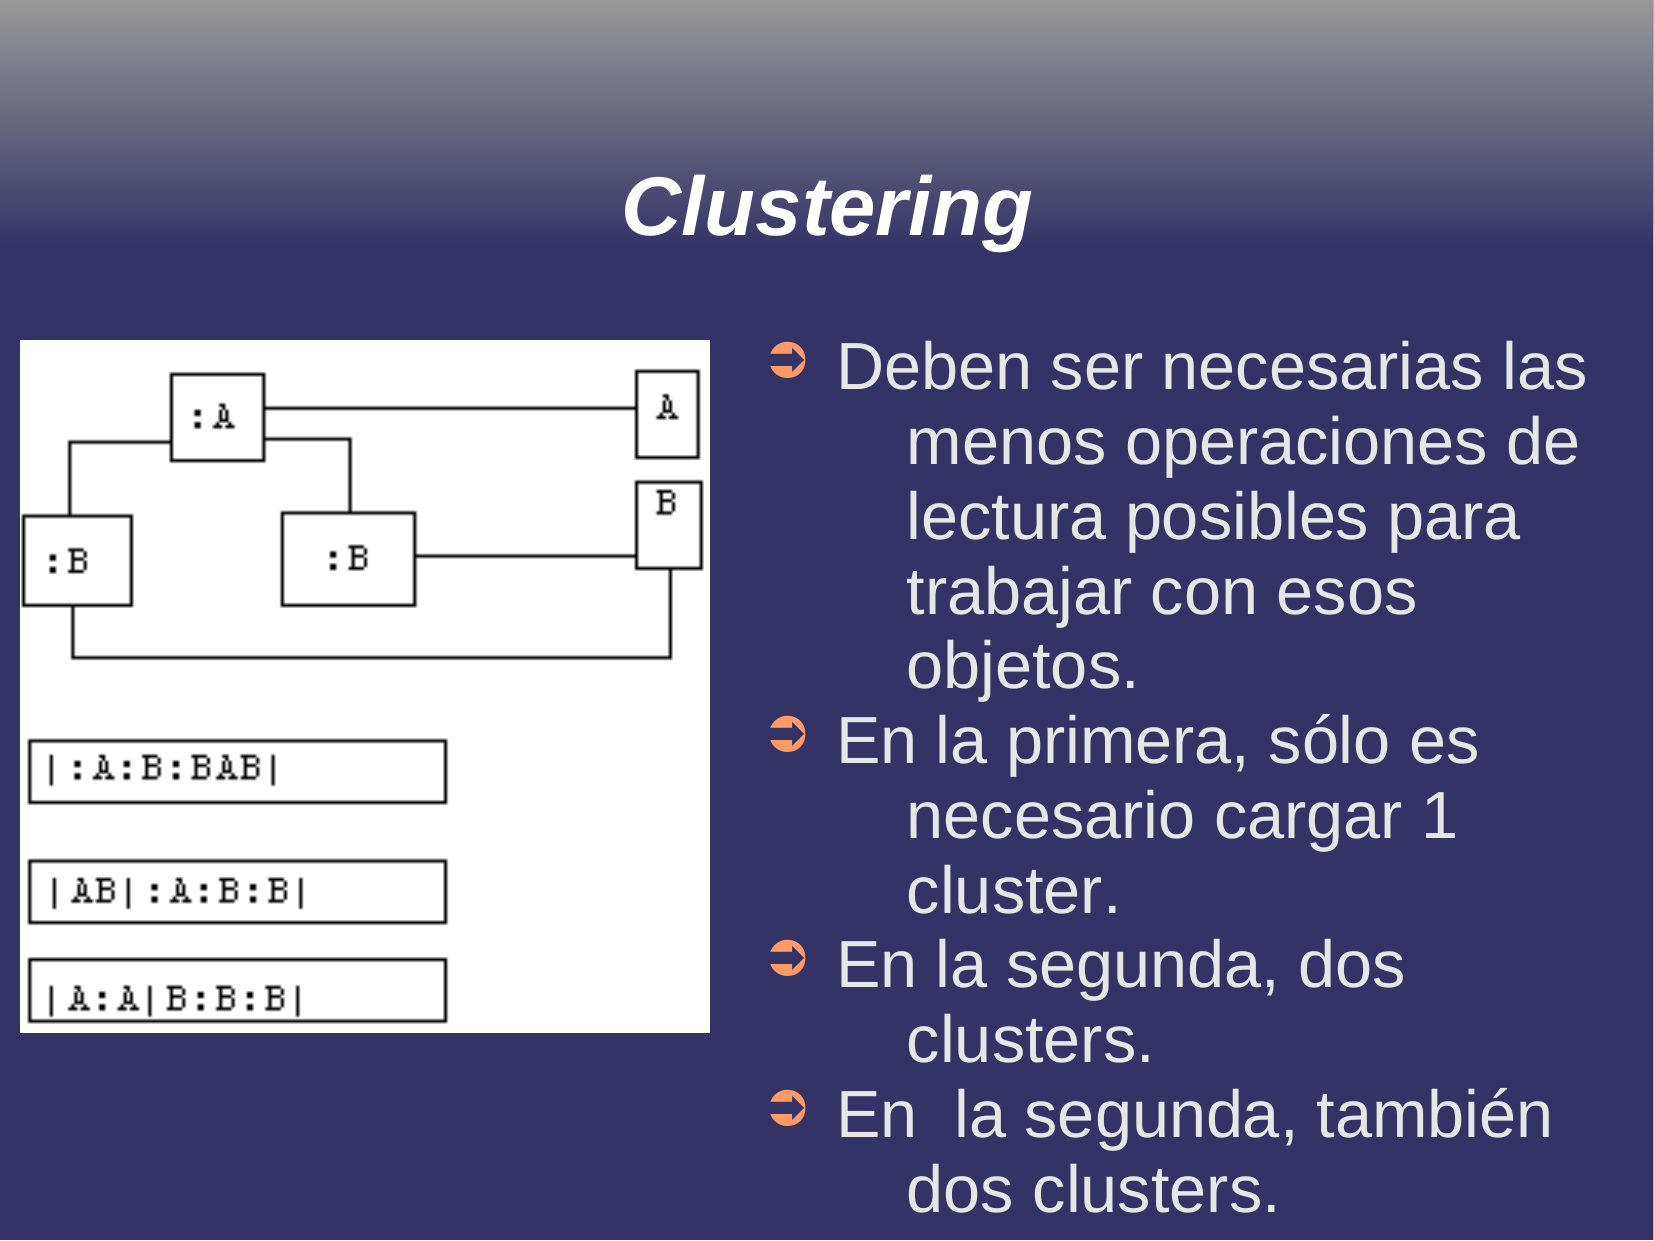

# Clustering
Deben ser necesarias las menos operaciones de lectura posibles para trabajar con esos objetos.
En la primera, sólo es necesario cargar 1 cluster.
En la segunda, dos clusters.
En la segunda, también dos clusters.